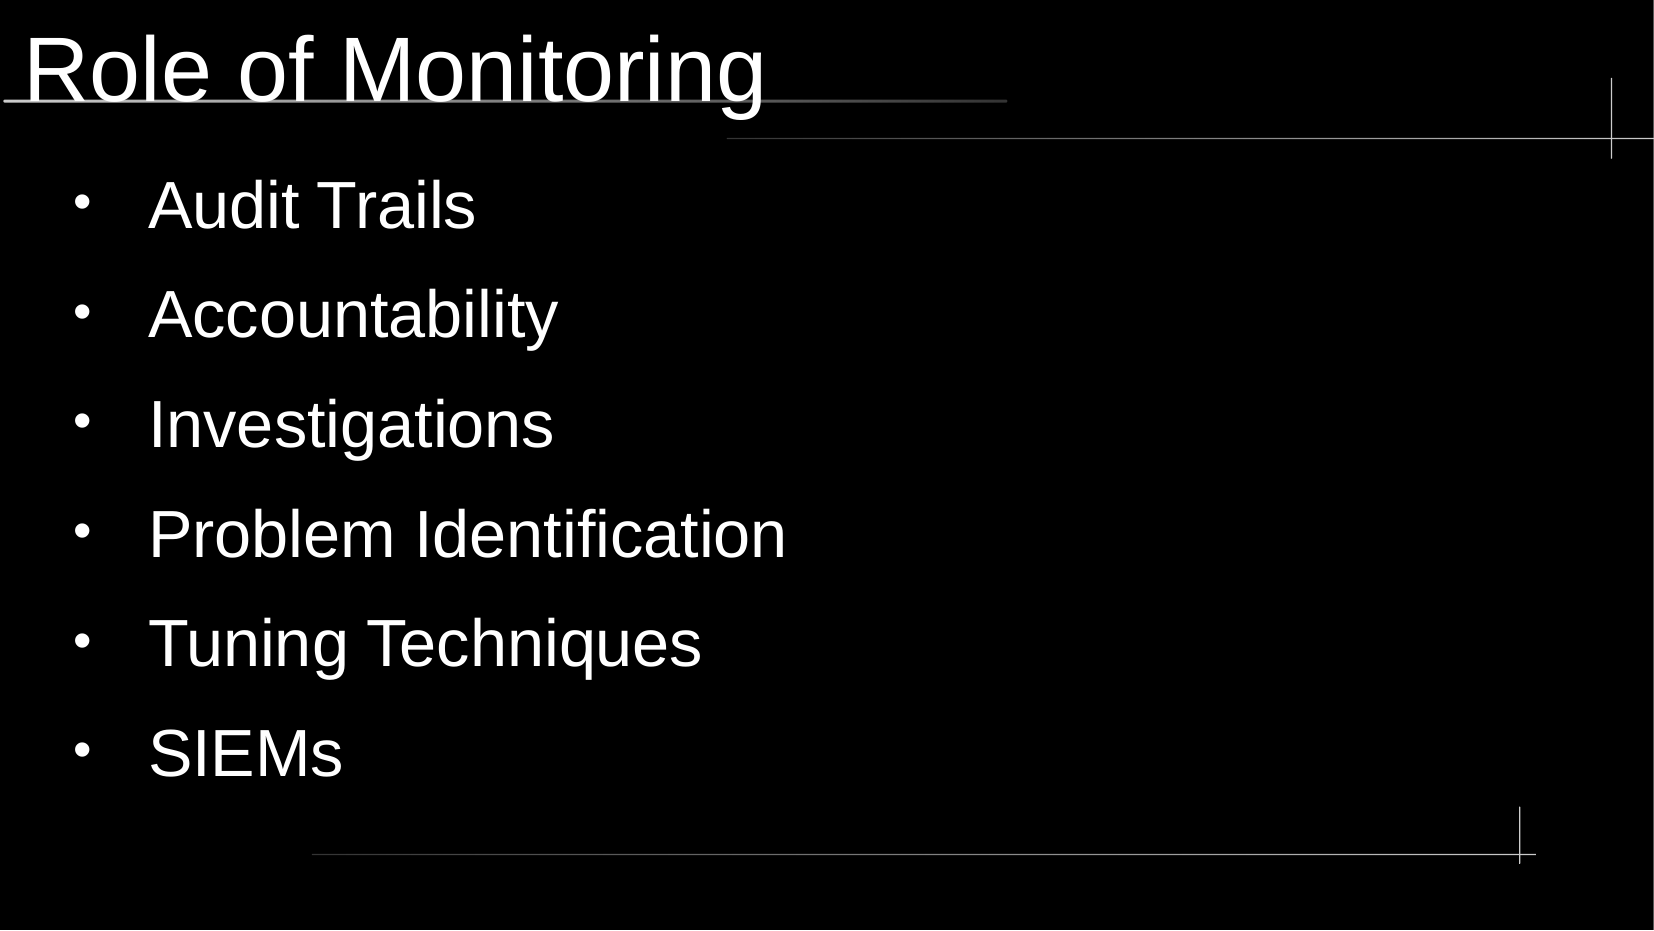

# Role of Monitoring
Audit Trails
Accountability
Investigations
Problem Identification
Tuning Techniques
SIEMs